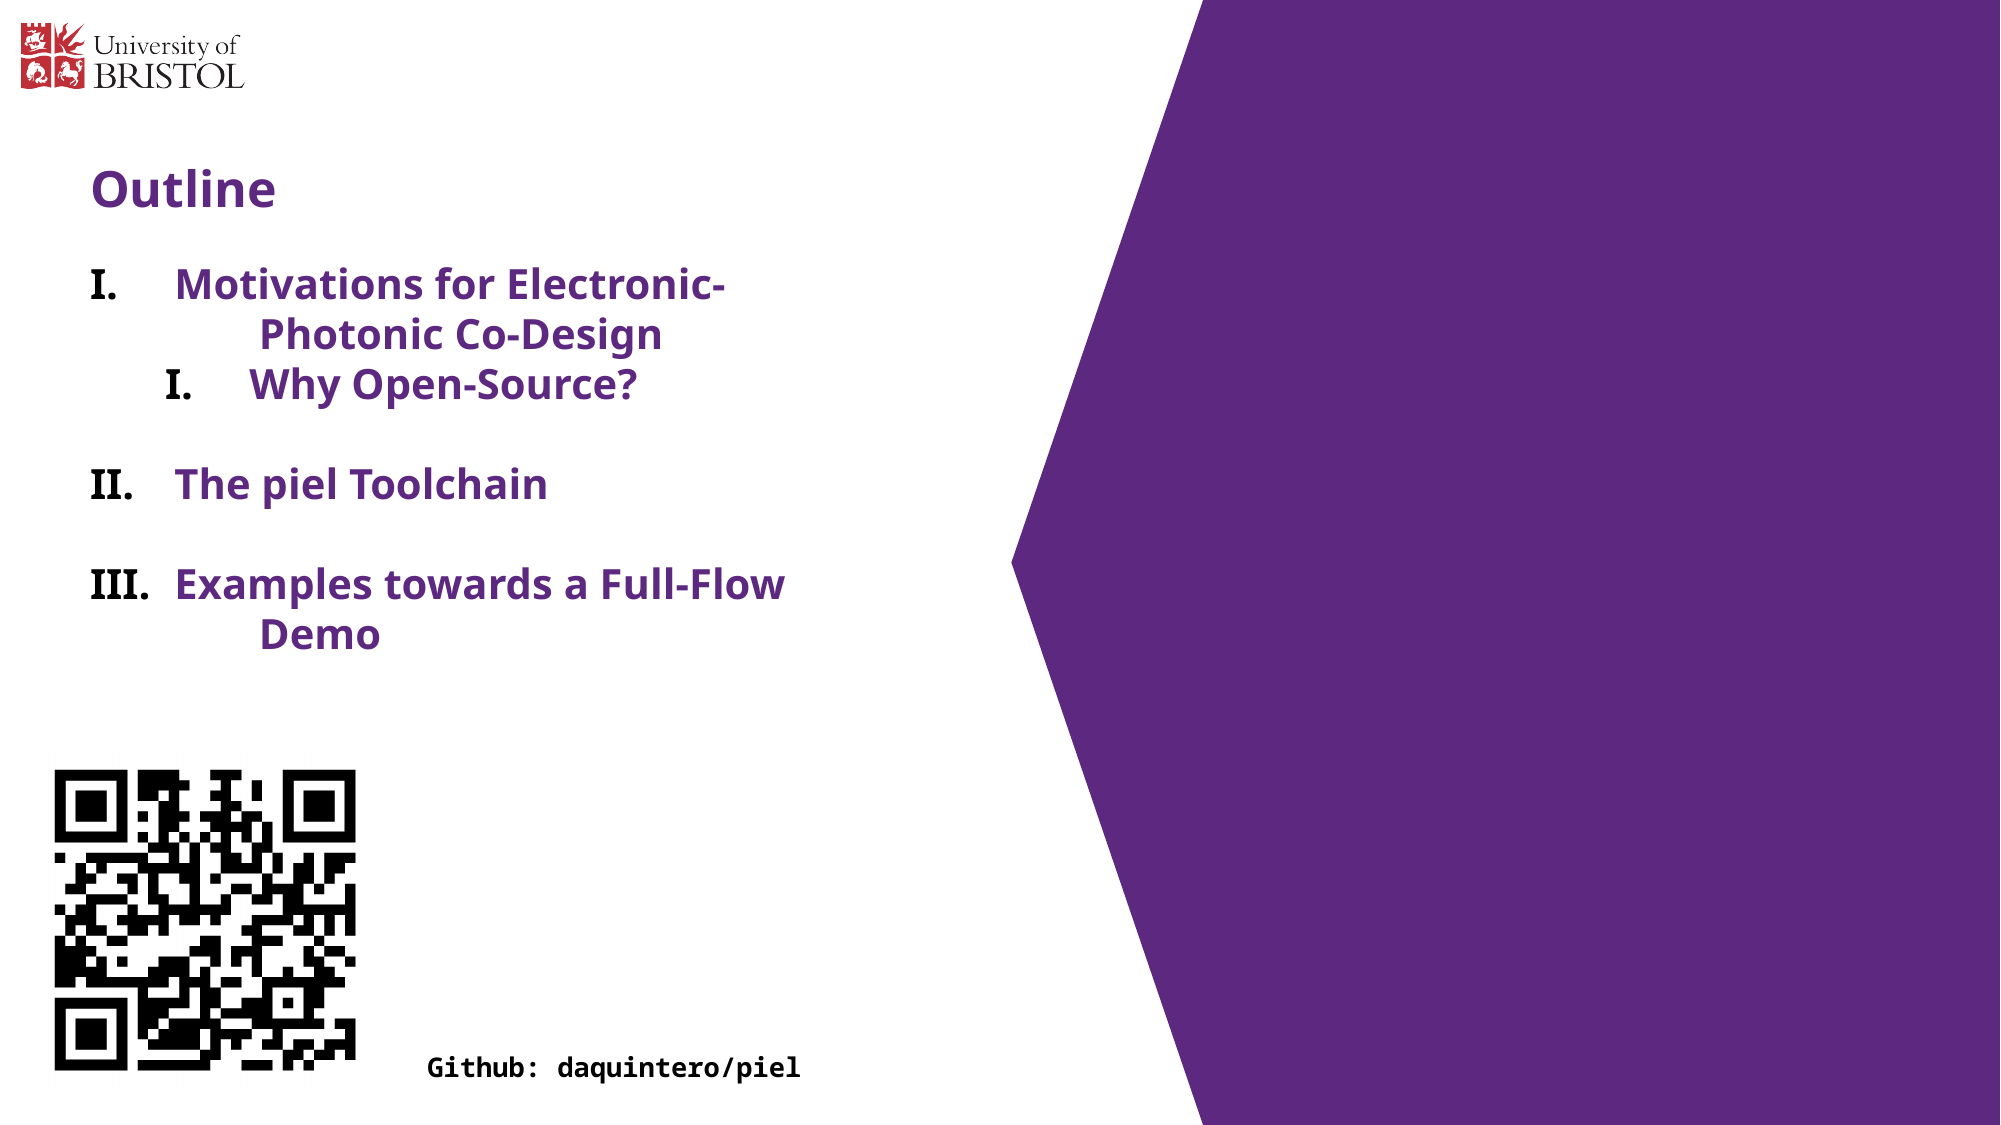

Outline
Motivations for Electronic-Photonic Co-Design
Why Open-Source?
The piel Toolchain
Examples towards a Full-Flow Demo
Github: daquintero/piel